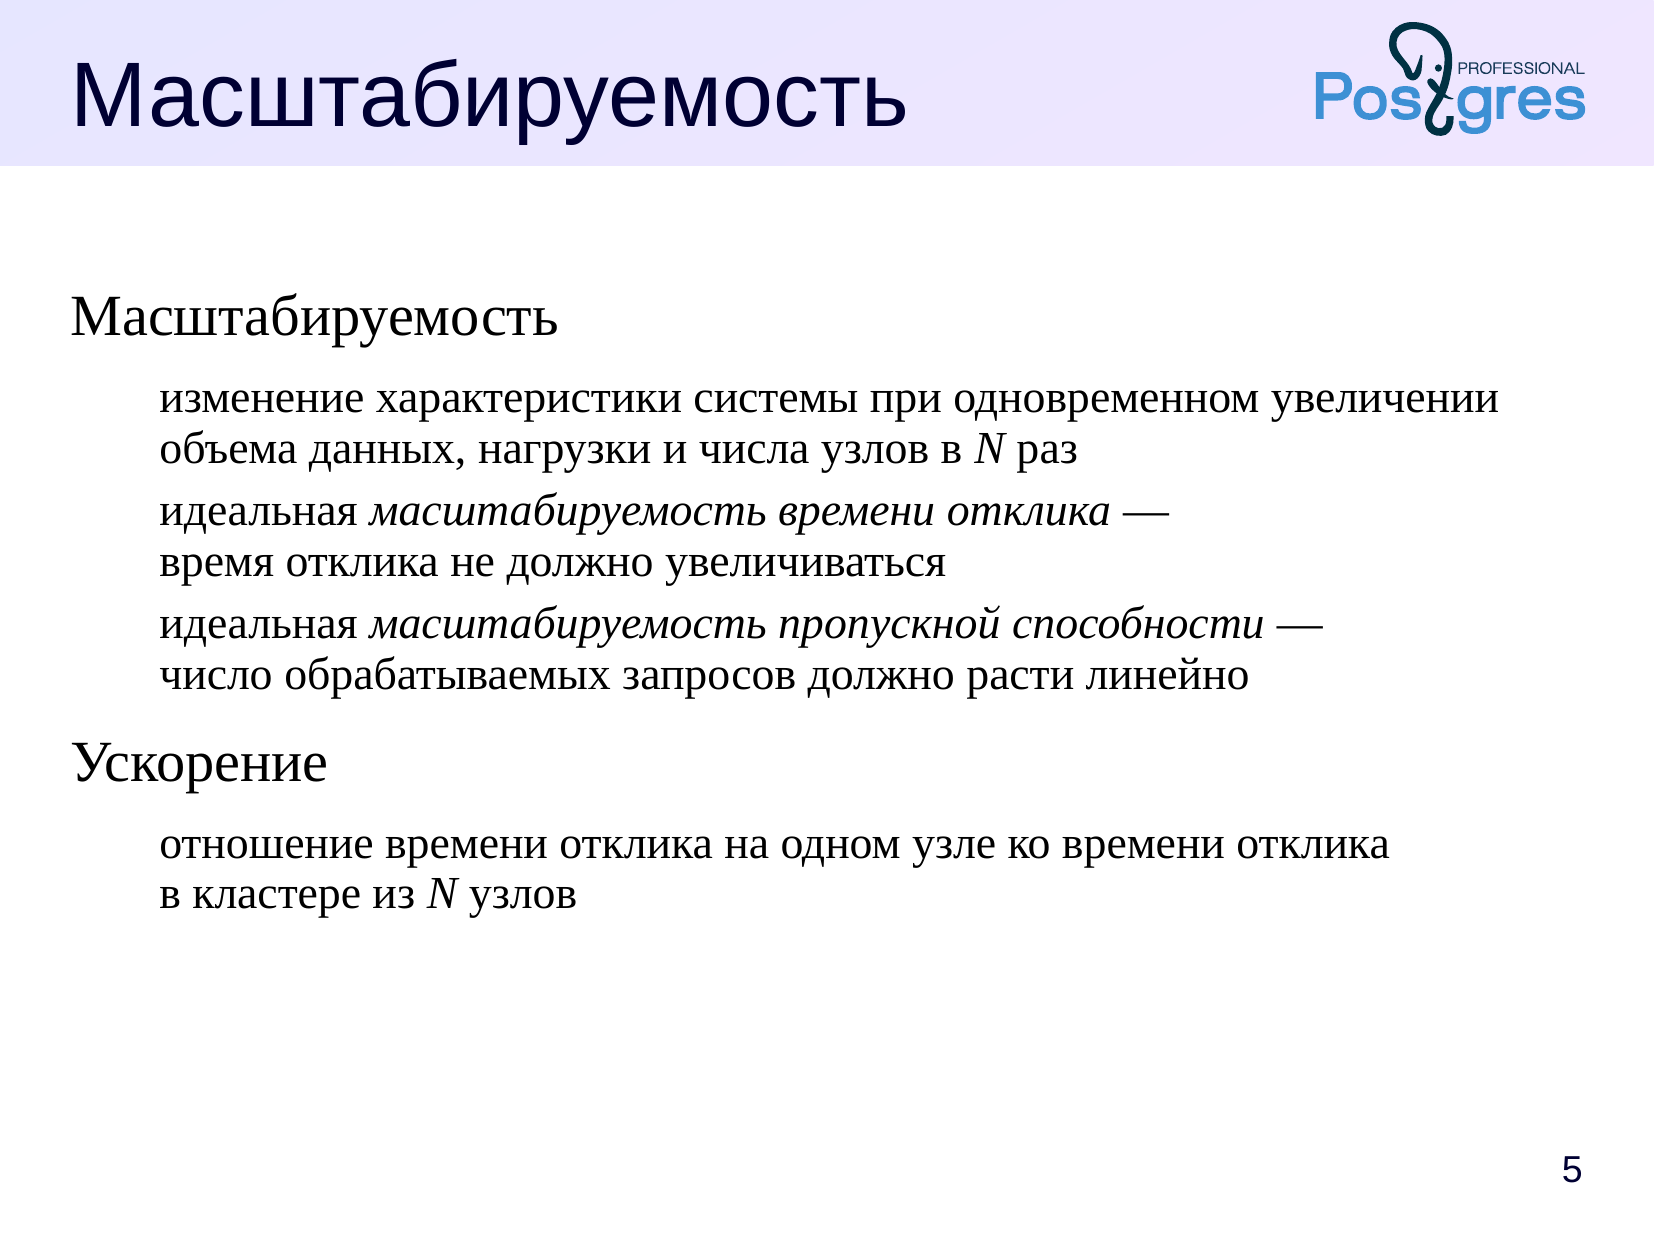

# Масштабируемость
Масштабируемость
изменение характеристики системы при одновременном увеличении объема данных, нагрузки и числа узлов в N раз
идеальная масштабируемость времени отклика —
время отклика не должно увеличиваться
идеальная масштабируемость пропускной способности —
число обрабатываемых запросов должно расти линейно
Ускорение
отношение времени отклика на одном узле ко времени отклика
в кластере из N узлов